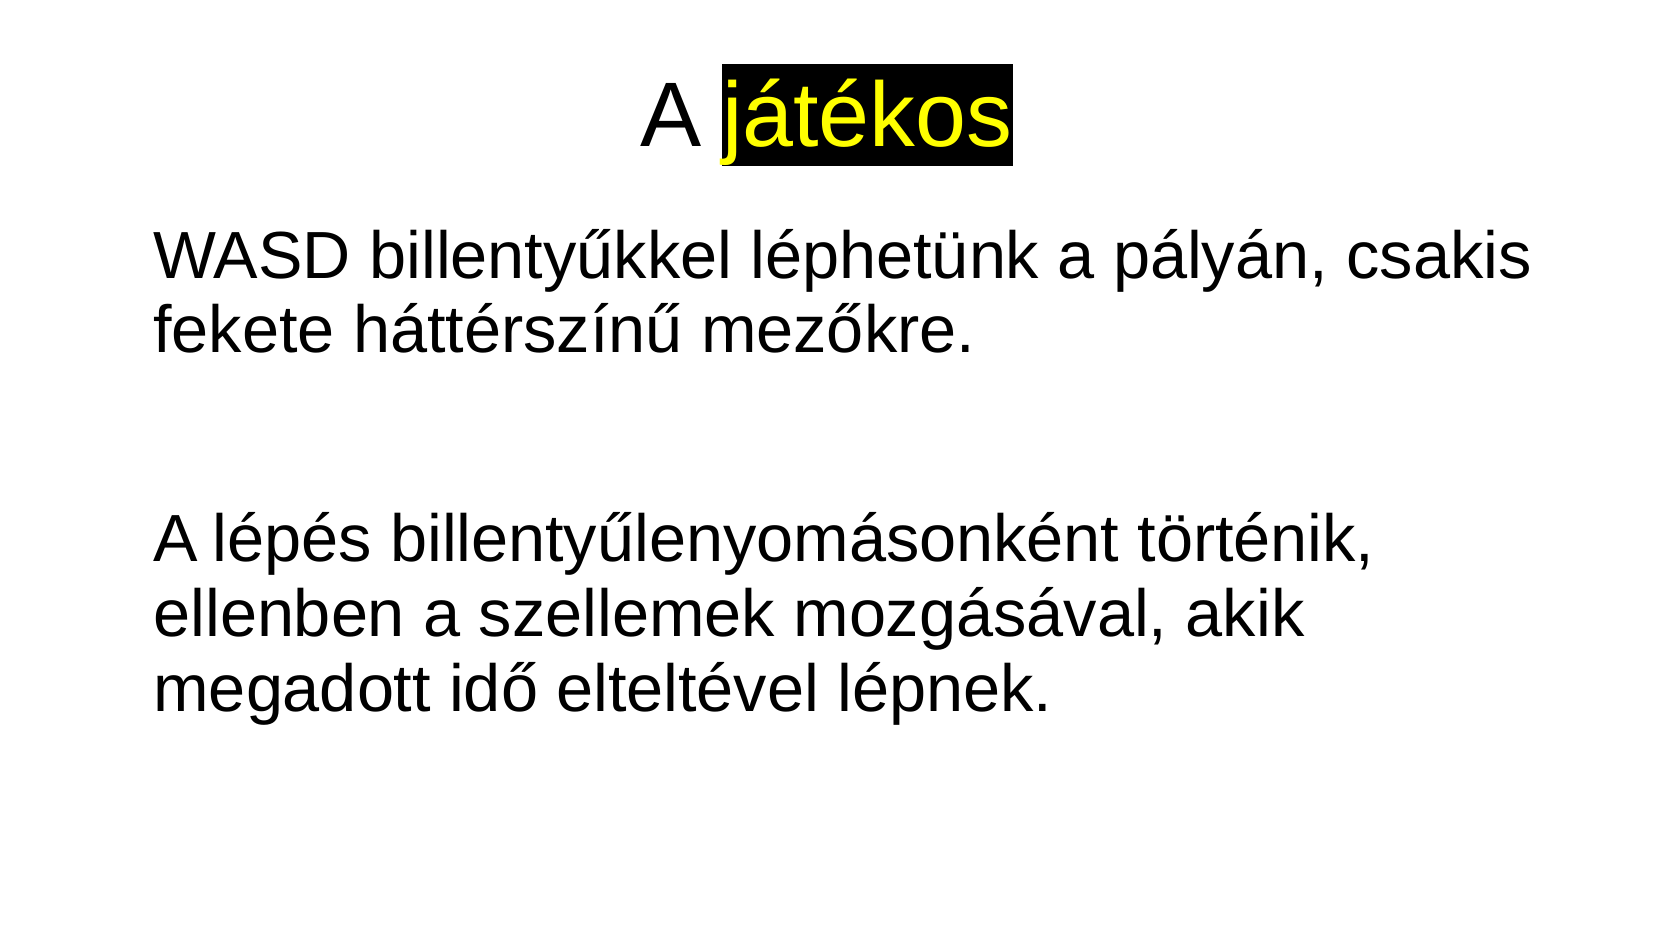

# A játékos
WASD billentyűkkel léphetünk a pályán, csakis fekete háttérszínű mezőkre.
A lépés billentyűlenyomásonként történik, ellenben a szellemek mozgásával, akik megadott idő elteltével lépnek.